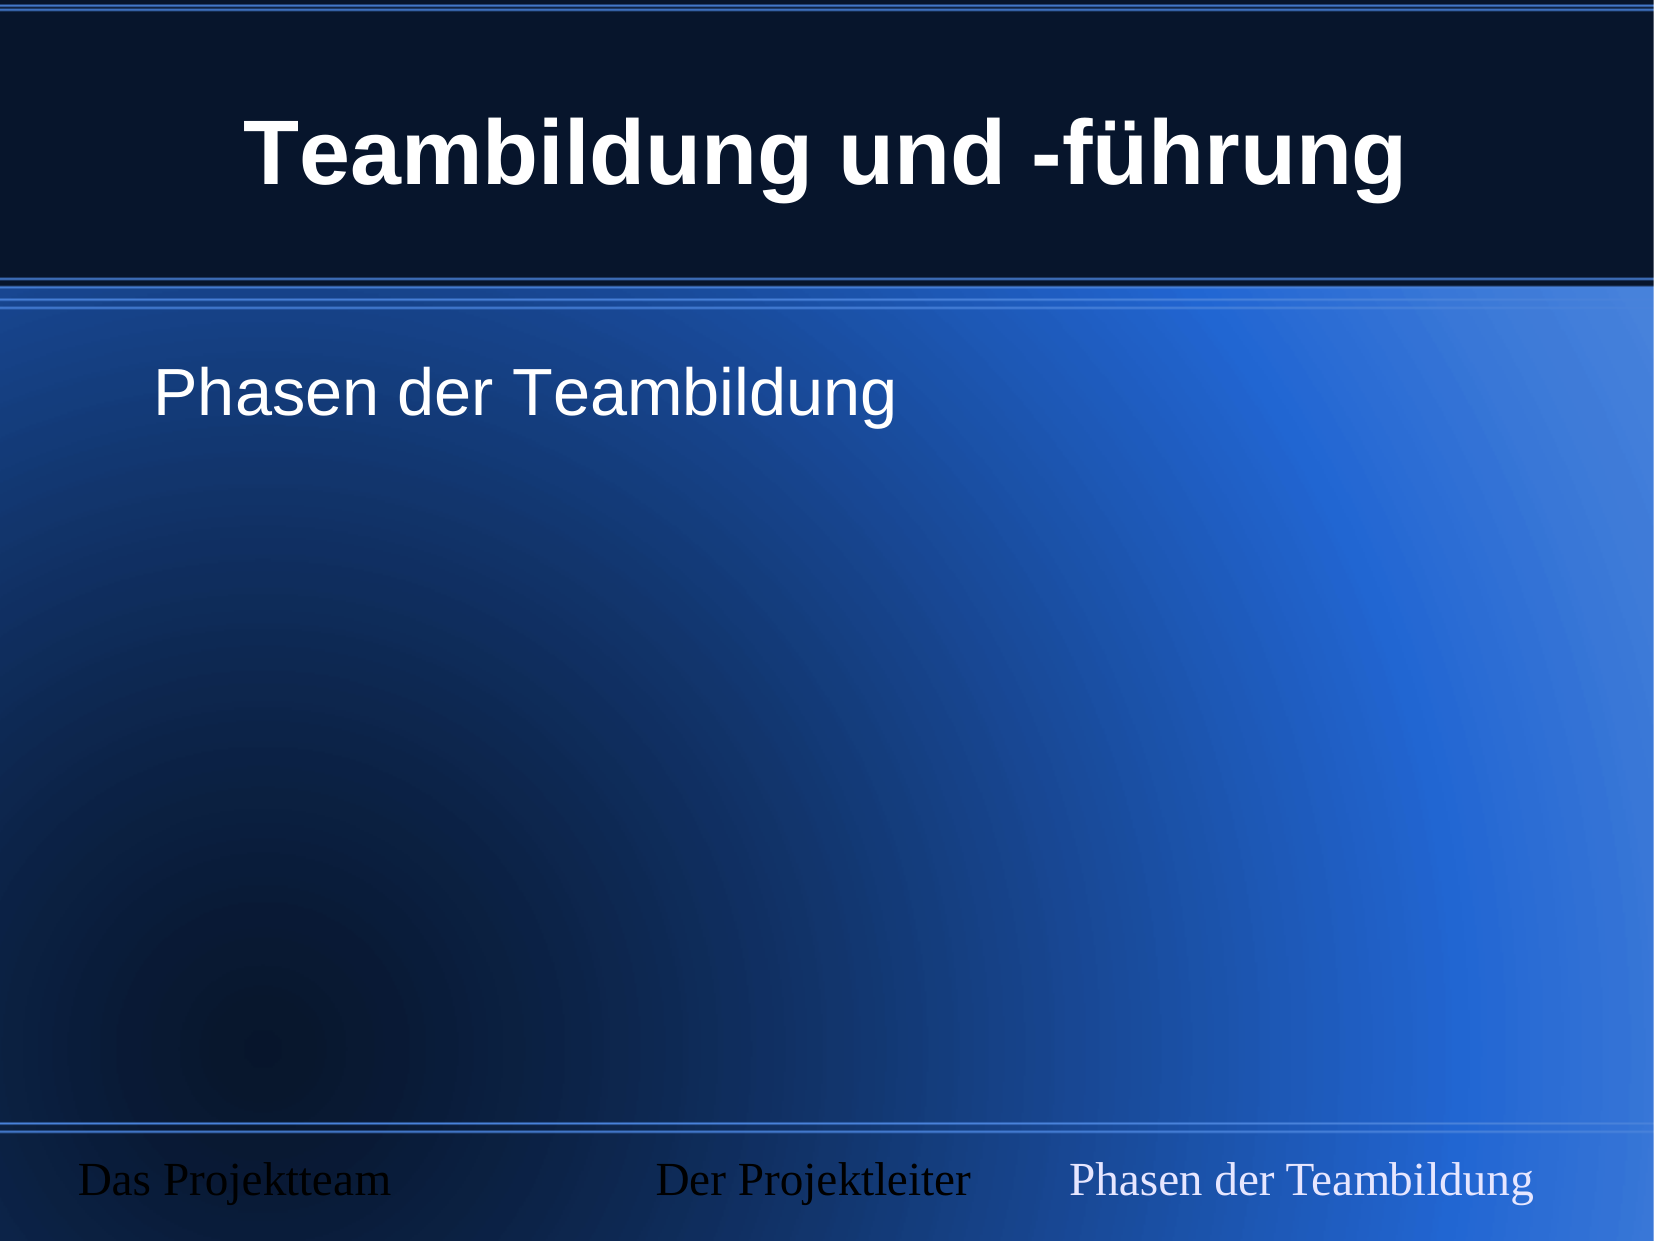

# Teambildung und -führung
Phasen der Teambildung